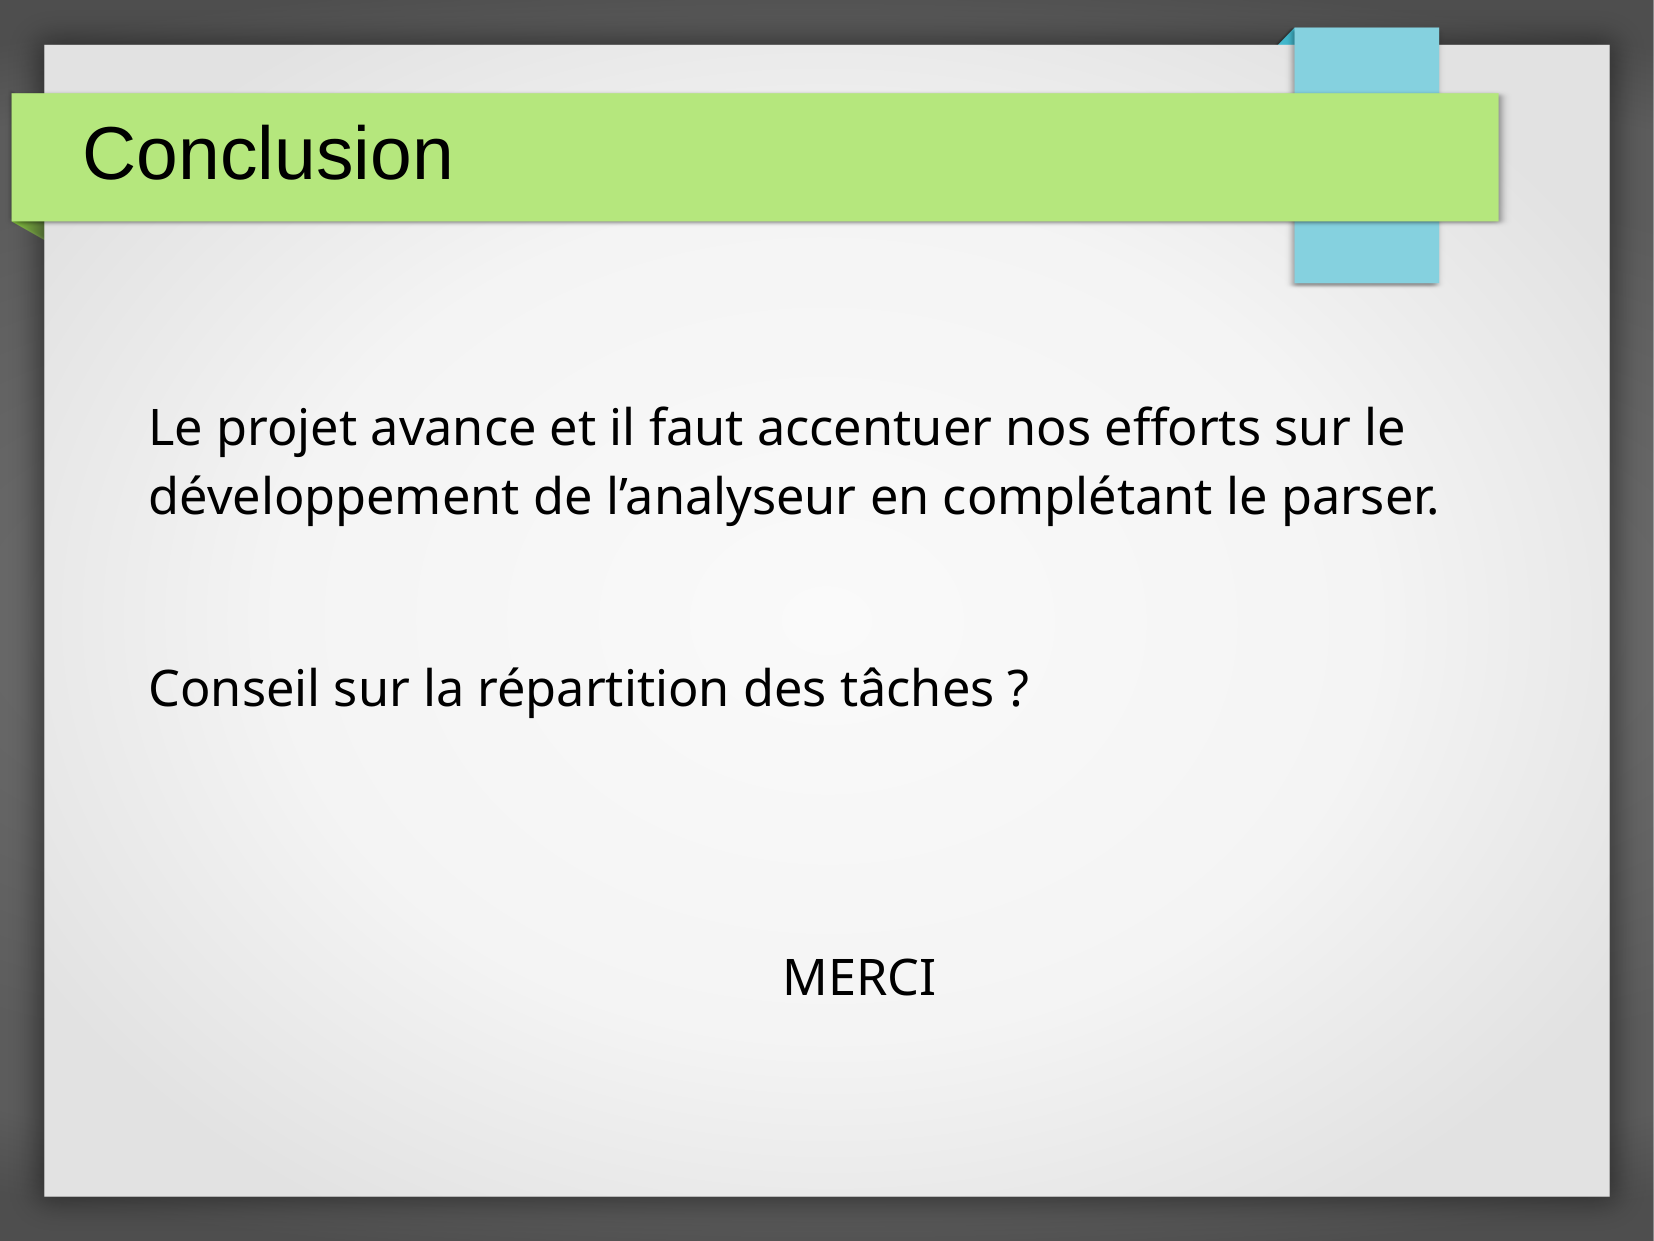

# Conclusion
Le projet avance et il faut accentuer nos efforts sur le développement de l’analyseur en complétant le parser.
Conseil sur la répartition des tâches ?
MERCI